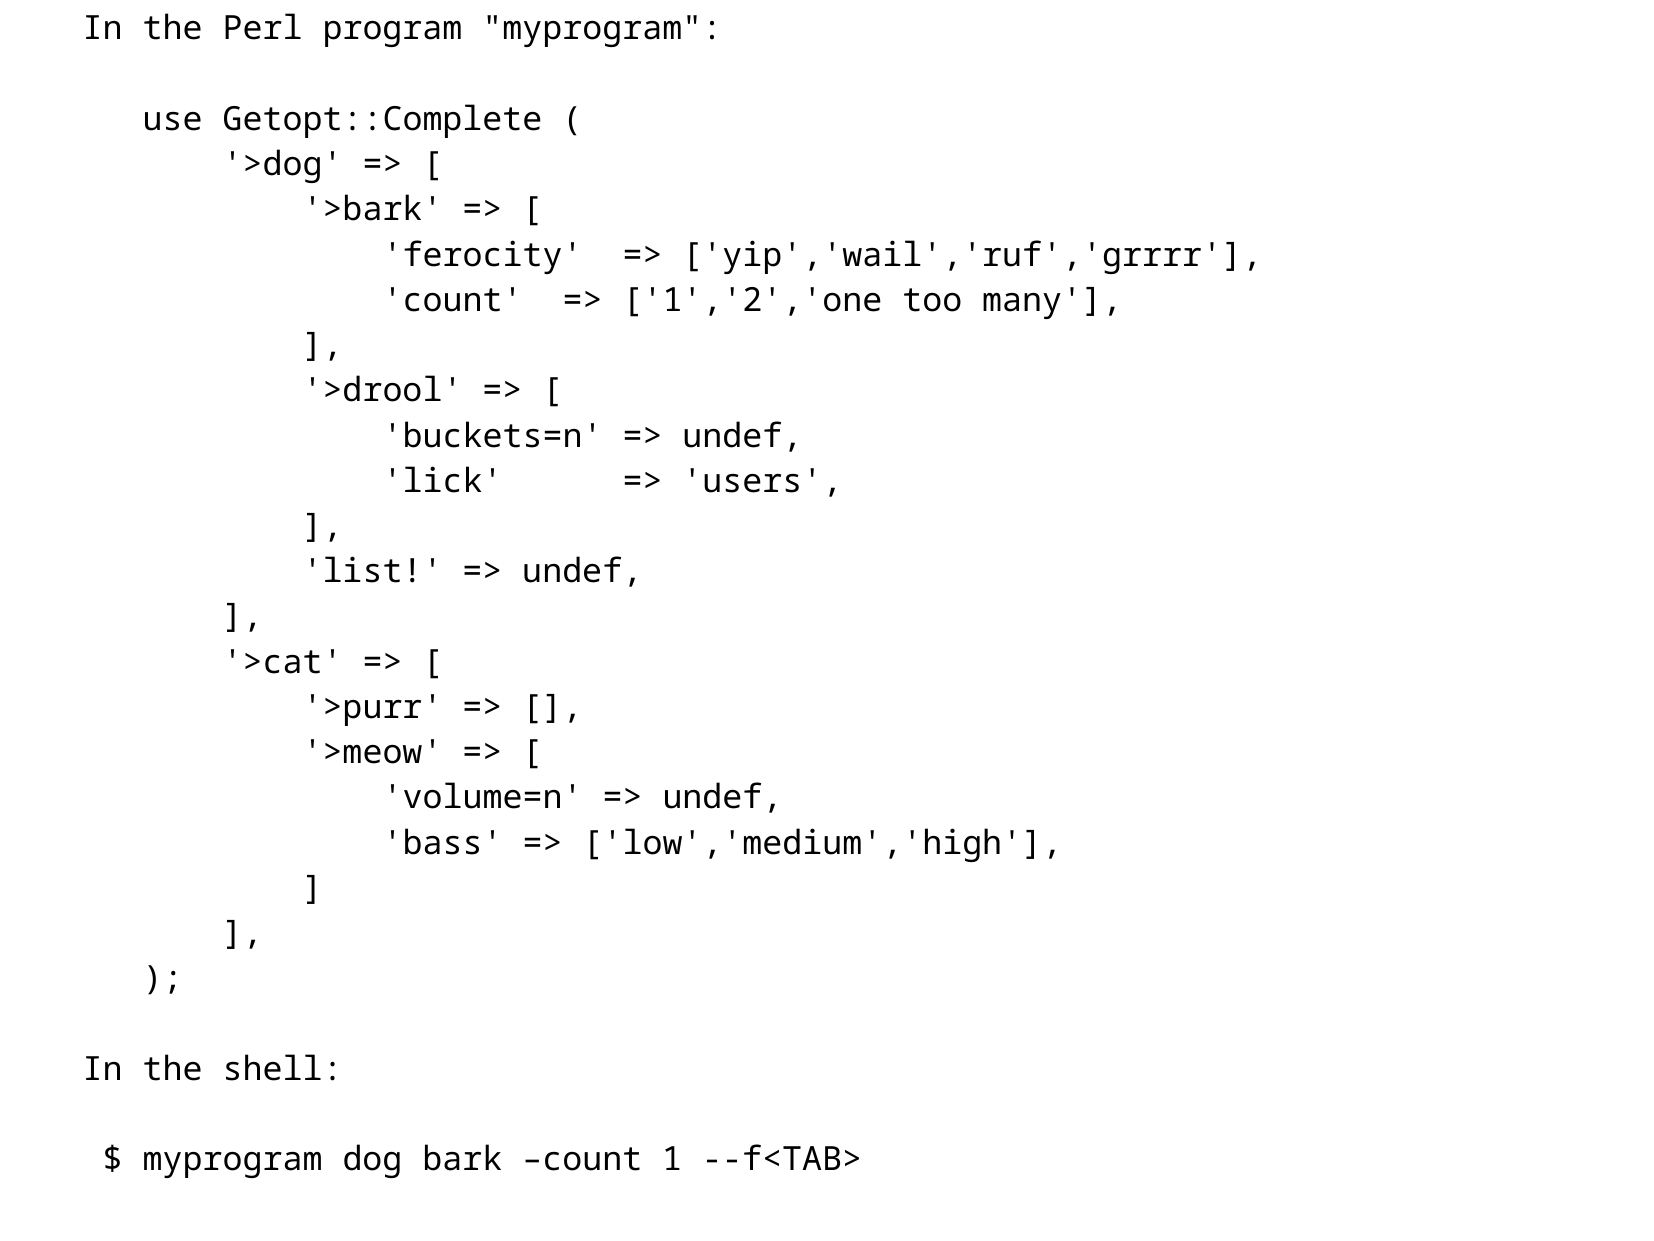

# In the Perl program "myprogram":
 use Getopt::Complete (
 '>dog' => [
 '>bark' => [
 'ferocity' => ['yip','wail','ruf','grrrr'],
 'count' => ['1','2','one too many'],
 ],
 '>drool' => [
 'buckets=n' => undef,
 'lick' => 'users',
 ],
 'list!' => undef,
 ],
 '>cat' => [
 '>purr' => [],
 '>meow' => [
 'volume=n' => undef,
 'bass' => ['low','medium','high'],
 ]
 ],
 );
In the shell:
 $ myprogram dog bark –count 1 --f<TAB>